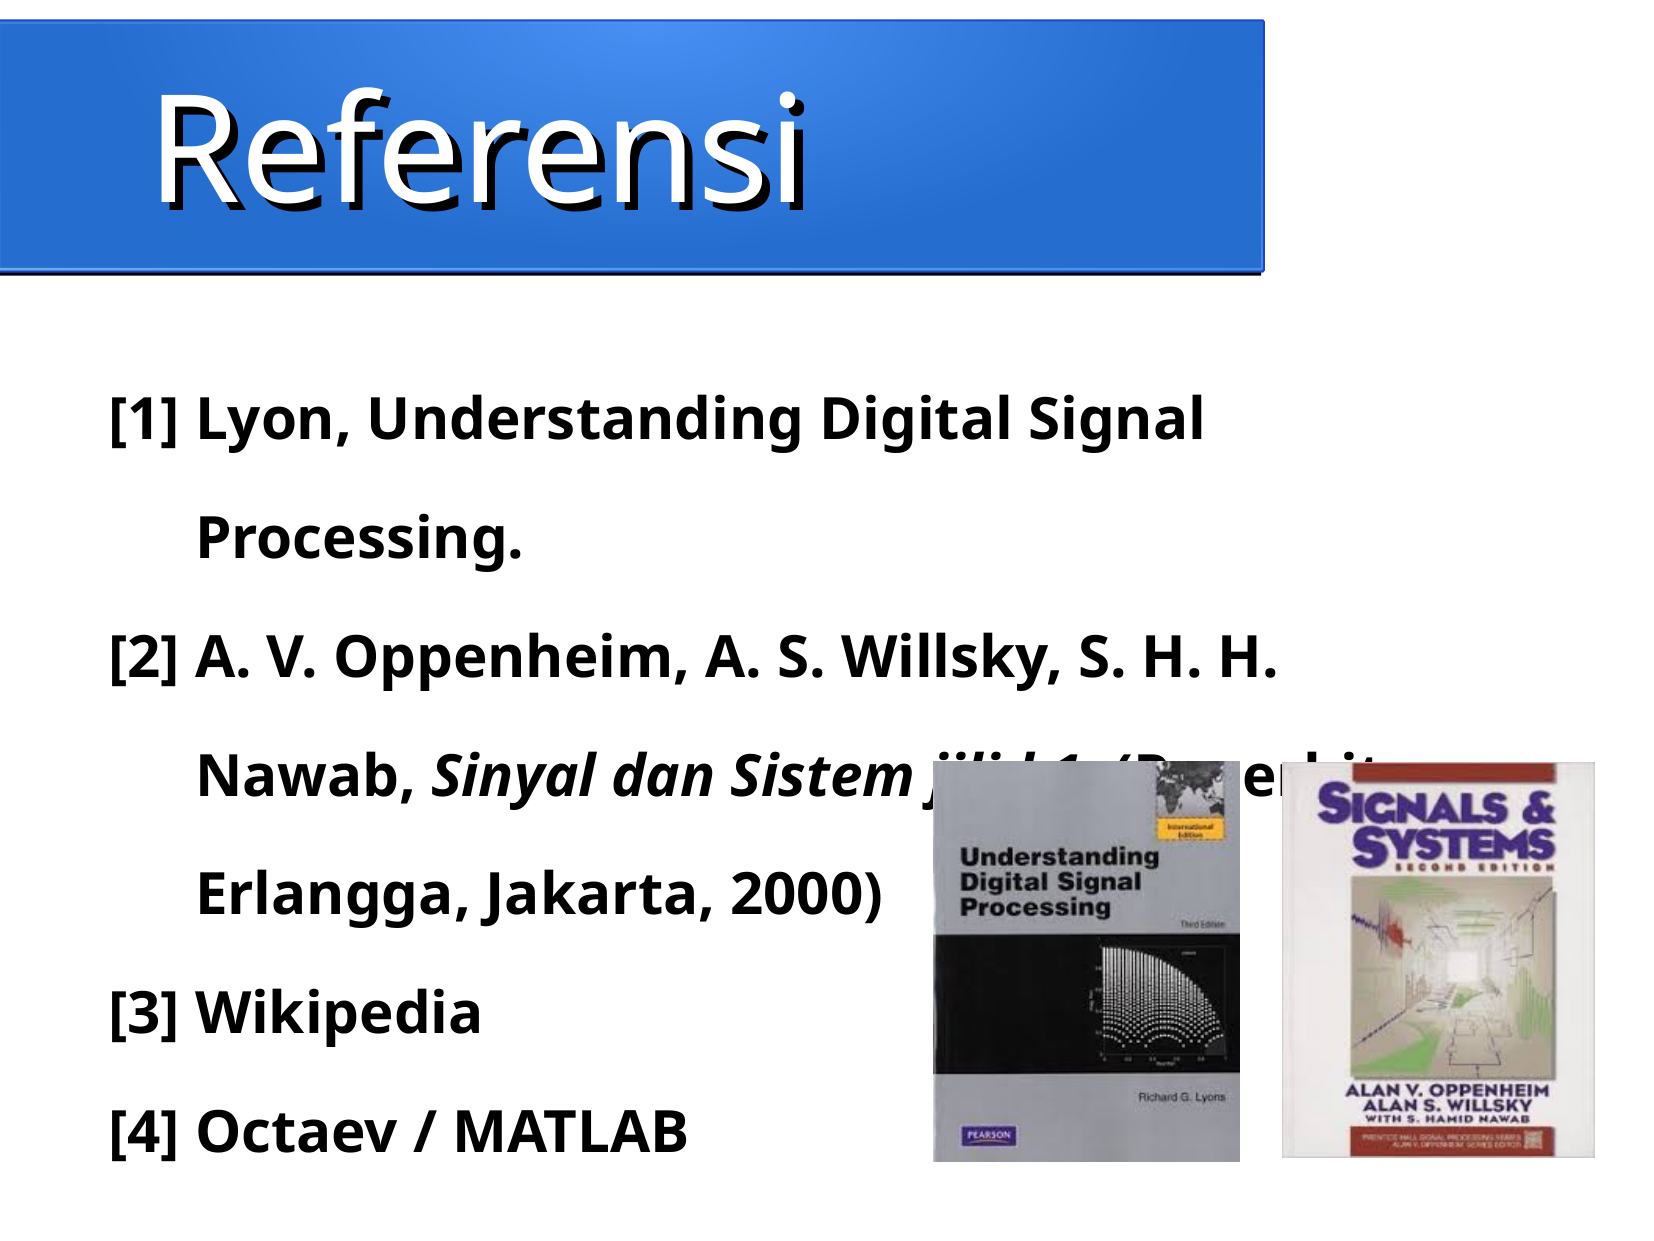

Referensi
 Lyon, Understanding Digital Signal
 Processing.
 A. V. Oppenheim, A. S. Willsky, S. H. H.
 Nawab, Sinyal dan Sistem jilid 1, (Penerbit
 Erlangga, Jakarta, 2000)
 Wikipedia
 Octaev / MATLAB